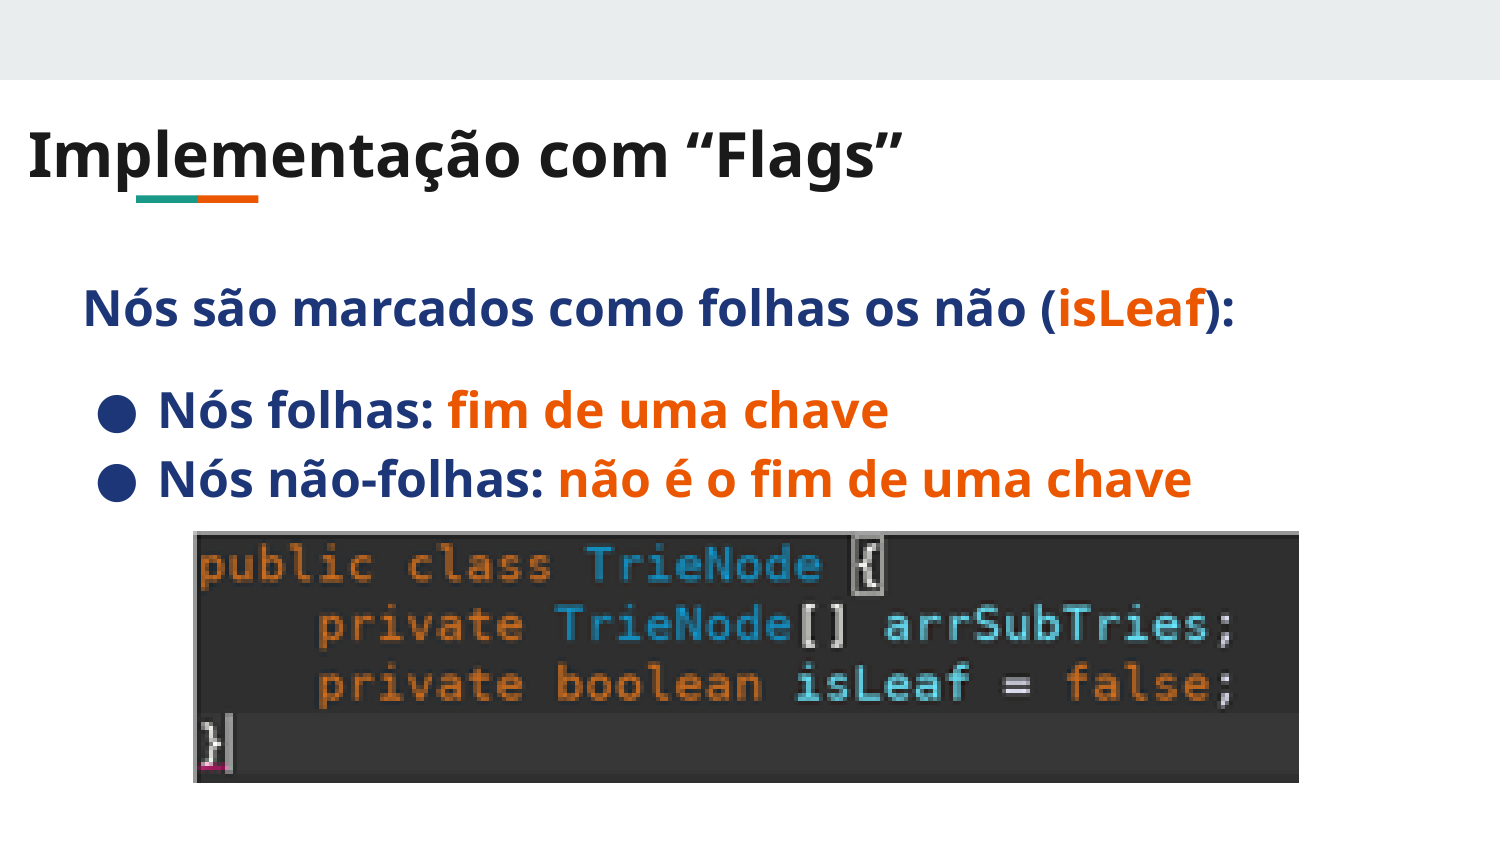

# Implementação com “Flags”
Nós são marcados como folhas os não (isLeaf):
Nós folhas: fim de uma chave
Nós não-folhas: não é o fim de uma chave